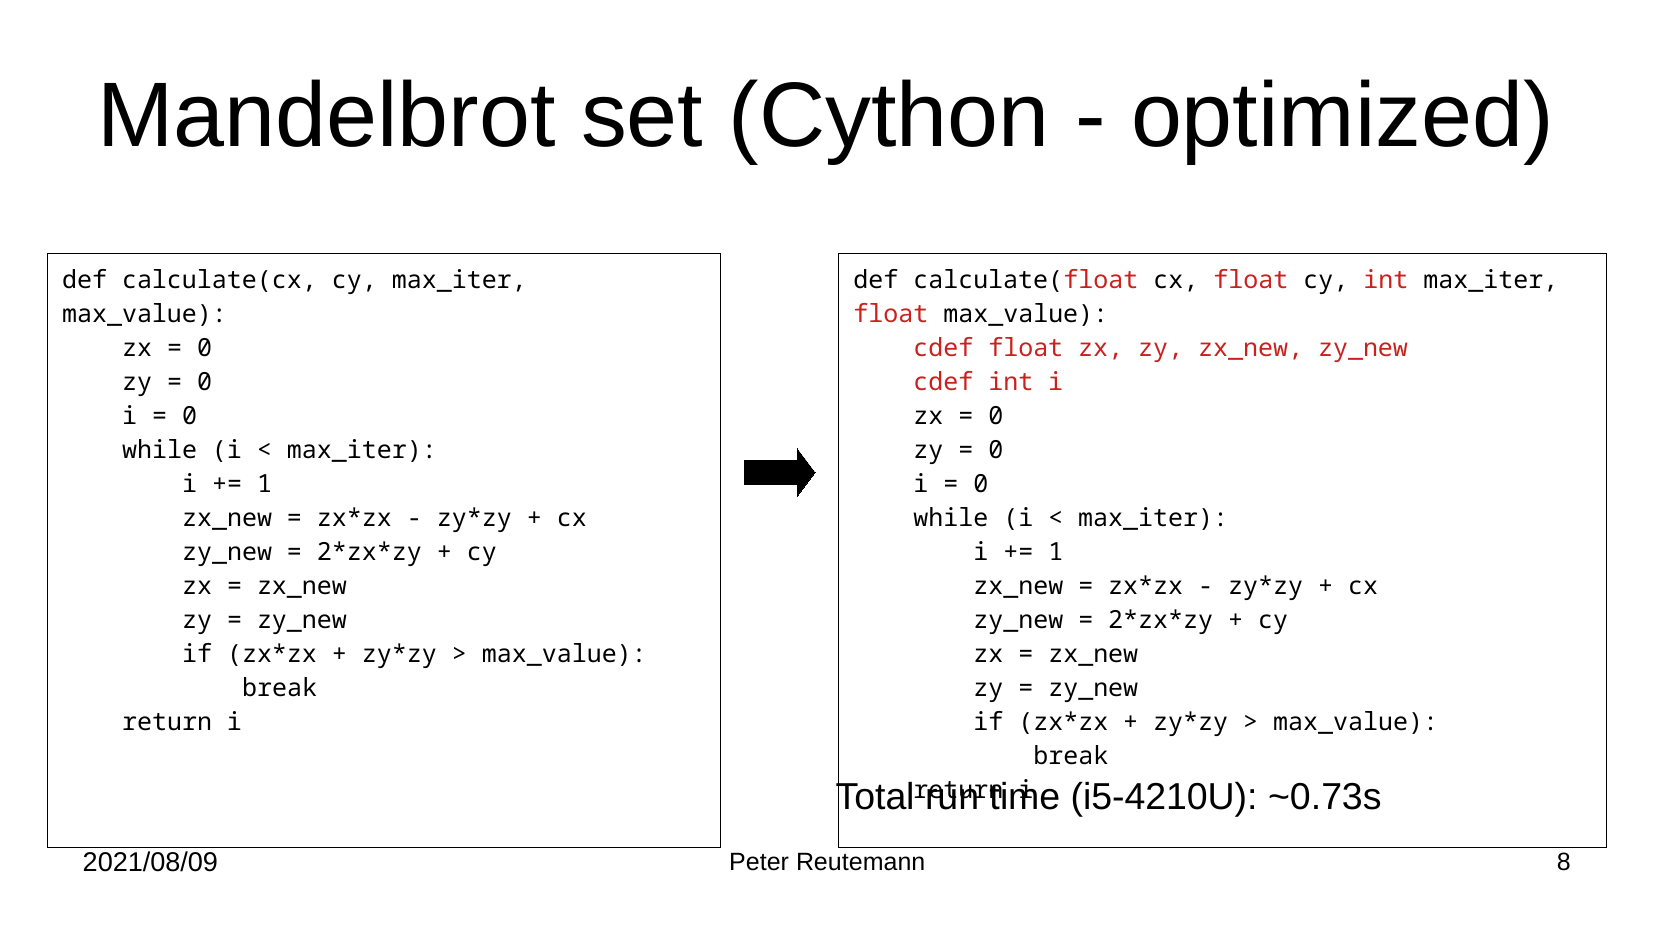

# Mandelbrot set (Cython - optimized)
def calculate(cx, cy, max_iter, max_value):
 zx = 0
 zy = 0
 i = 0
 while (i < max_iter):
 i += 1
 zx_new = zx*zx - zy*zy + cx
 zy_new = 2*zx*zy + cy
 zx = zx_new
 zy = zy_new
 if (zx*zx + zy*zy > max_value):
 break
 return i
def calculate(float cx, float cy, int max_iter, float max_value):
 cdef float zx, zy, zx_new, zy_new
 cdef int i
 zx = 0
 zy = 0
 i = 0
 while (i < max_iter):
 i += 1
 zx_new = zx*zx - zy*zy + cx
 zy_new = 2*zx*zy + cy
 zx = zx_new
 zy = zy_new
 if (zx*zx + zy*zy > max_value):
 break
 return i
Total run time (i5-4210U): ~0.73s
2021/08/09
Peter Reutemann
8